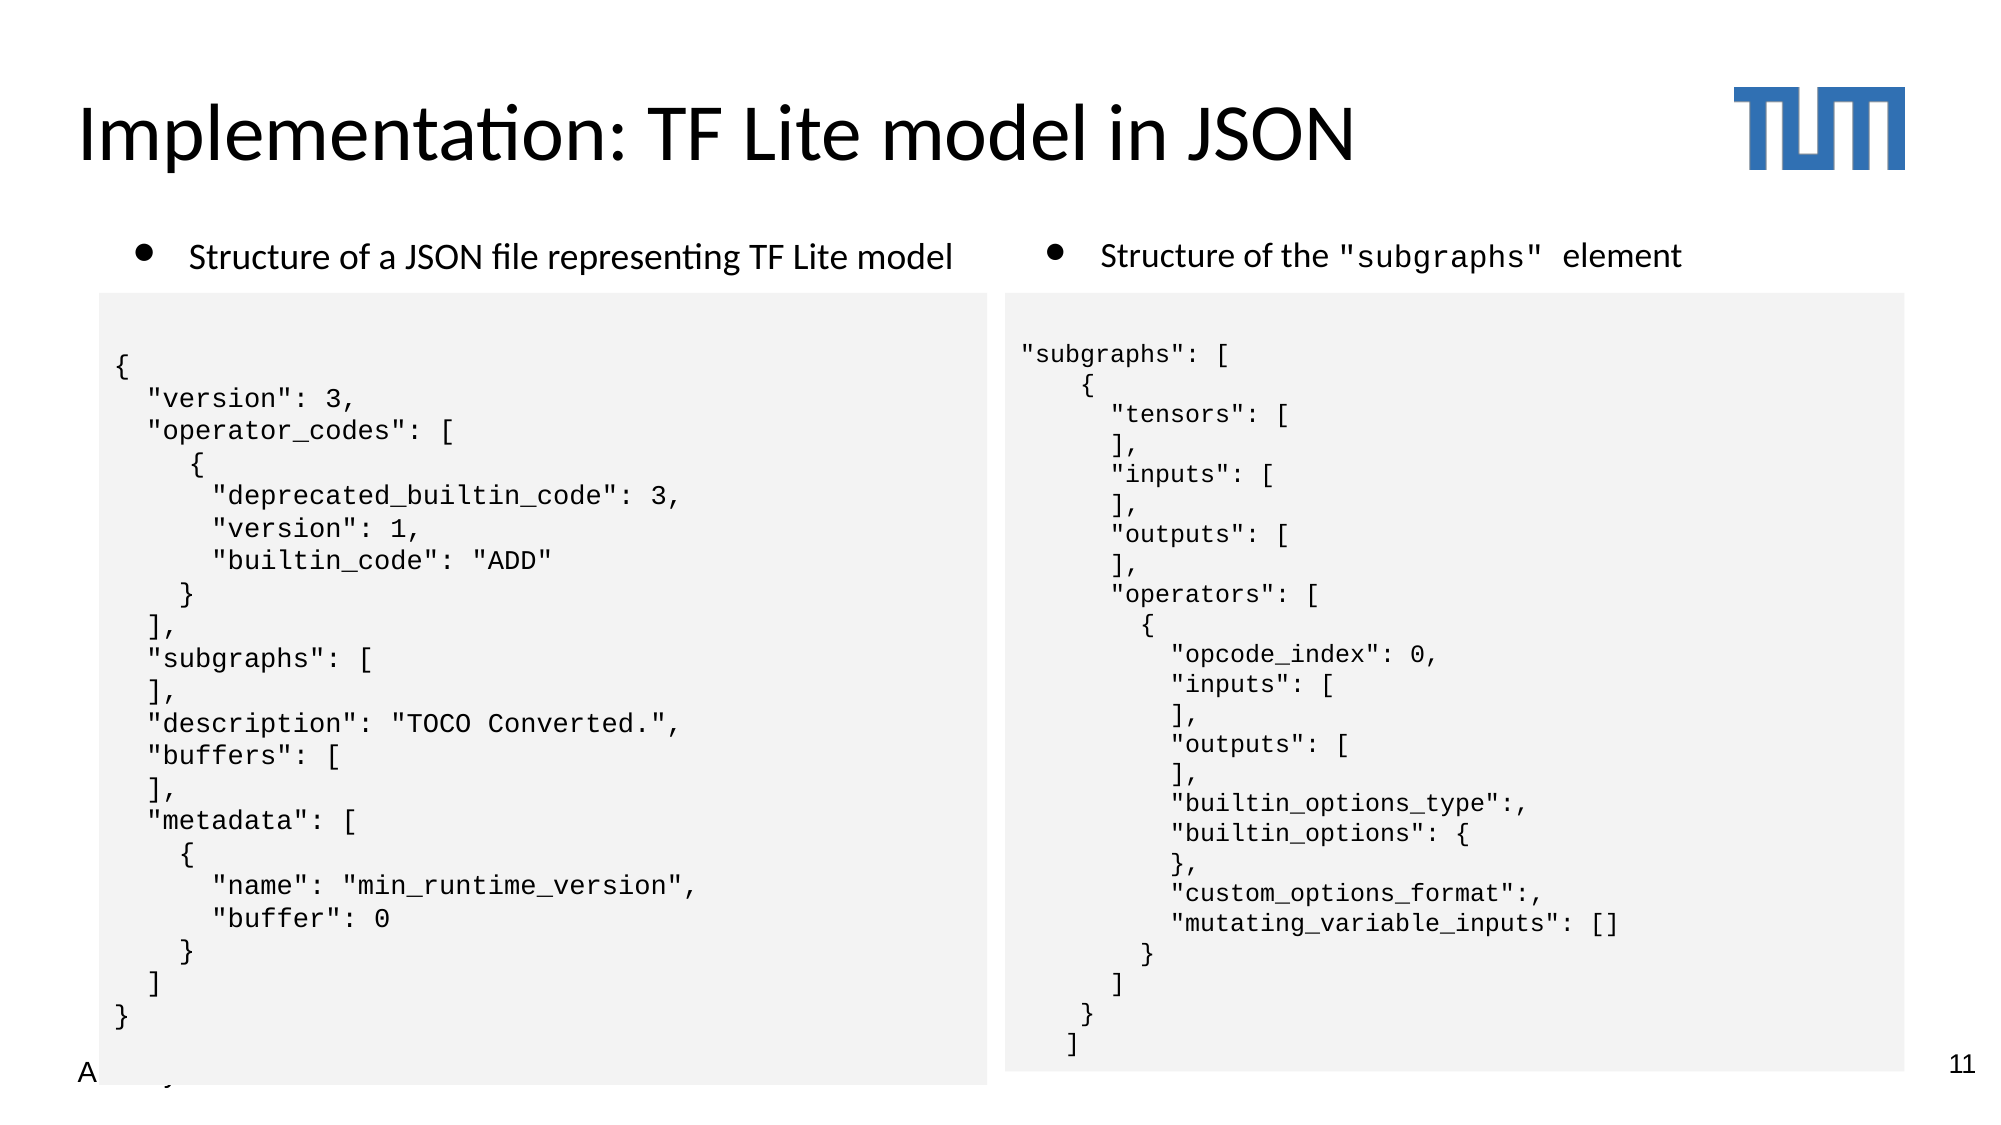

Implementation: TF Lite model in JSON
Structure of a JSON file representing TF Lite model
Structure of the "subgraphs" element
{
 "version": 3,
 "operator_codes": [
	{
 "deprecated_builtin_code": 3,
 "version": 1,
 "builtin_code": "ADD"
 }
 ],
 "subgraphs": [
 ],
 "description": "TOCO Converted.",
 "buffers": [
 ],
 "metadata": [
 {
 "name": "min_runtime_version",
 "buffer": 0
 }
 ]
}
"subgraphs": [
 {
 "tensors": [
 ],
 "inputs": [
 ],
 "outputs": [
 ],
 "operators": [
 {
 		"opcode_index": 0,
 "inputs": [
 ],
 "outputs": [
 ],
 "builtin_options_type":,
 "builtin_options": {
 },
 "custom_options_format":,
 "mutating_variable_inputs": []
 }
 ]
 }
 ]
A. Fnayou